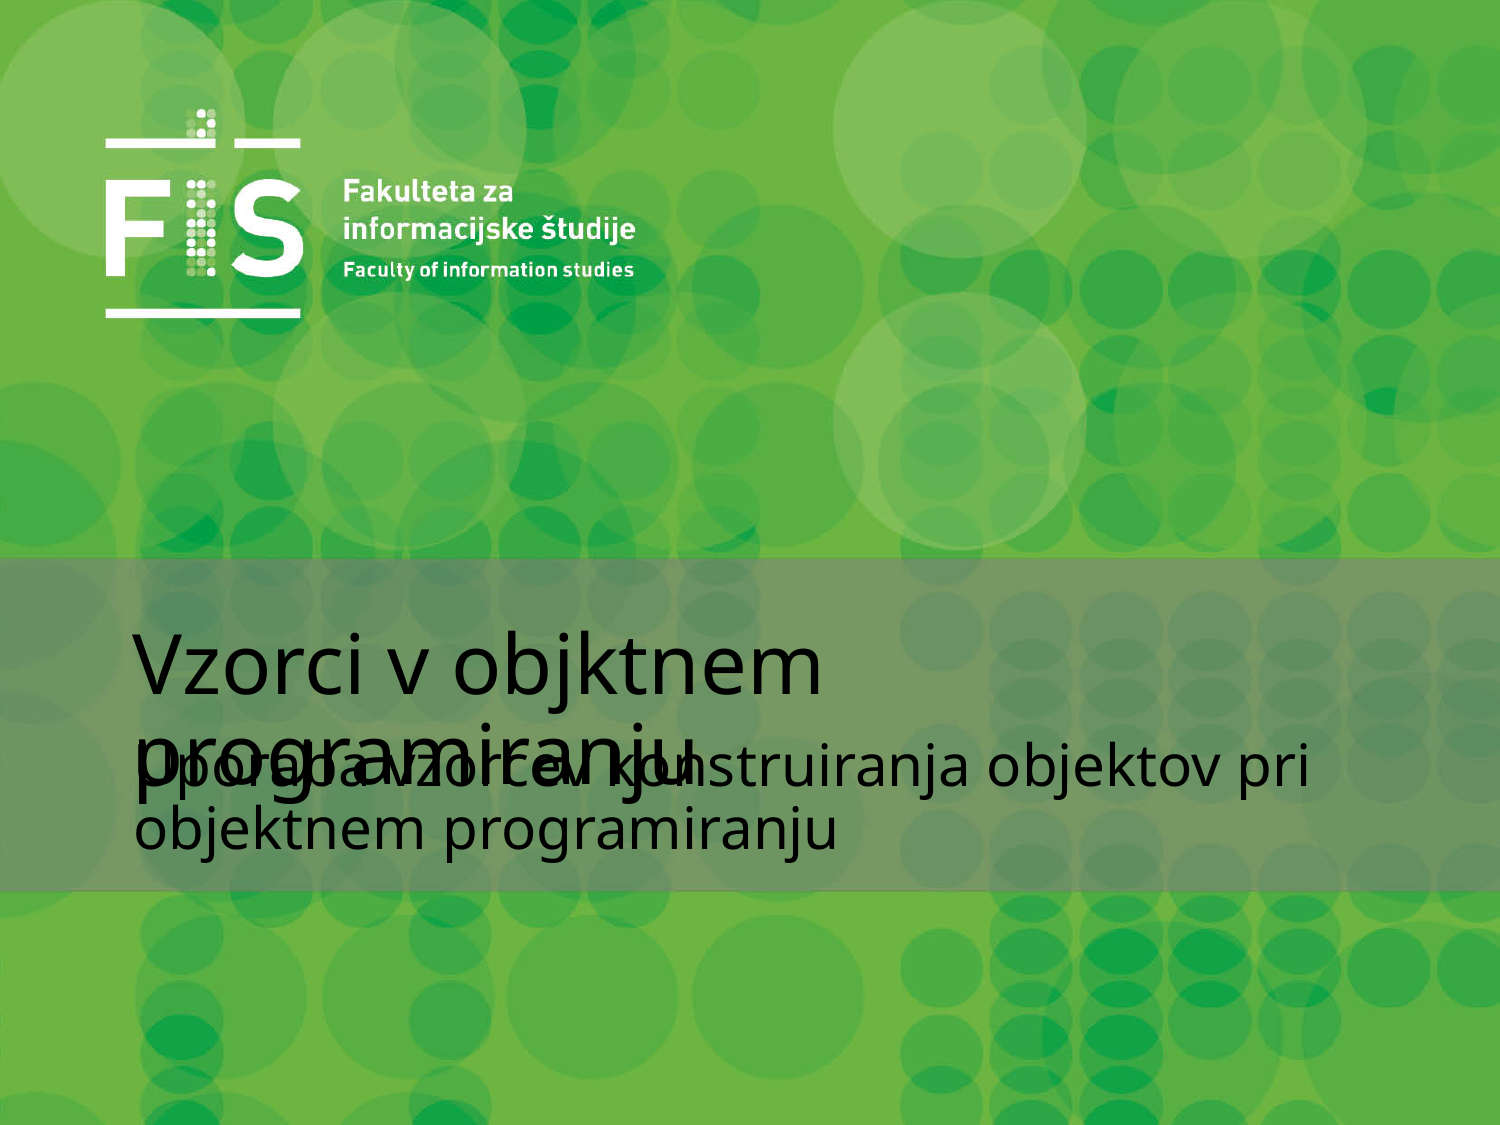

# Vzorci v objktnem programiranju
Uporaba vzorcev konstruiranja objektov pri objektnem programiranju